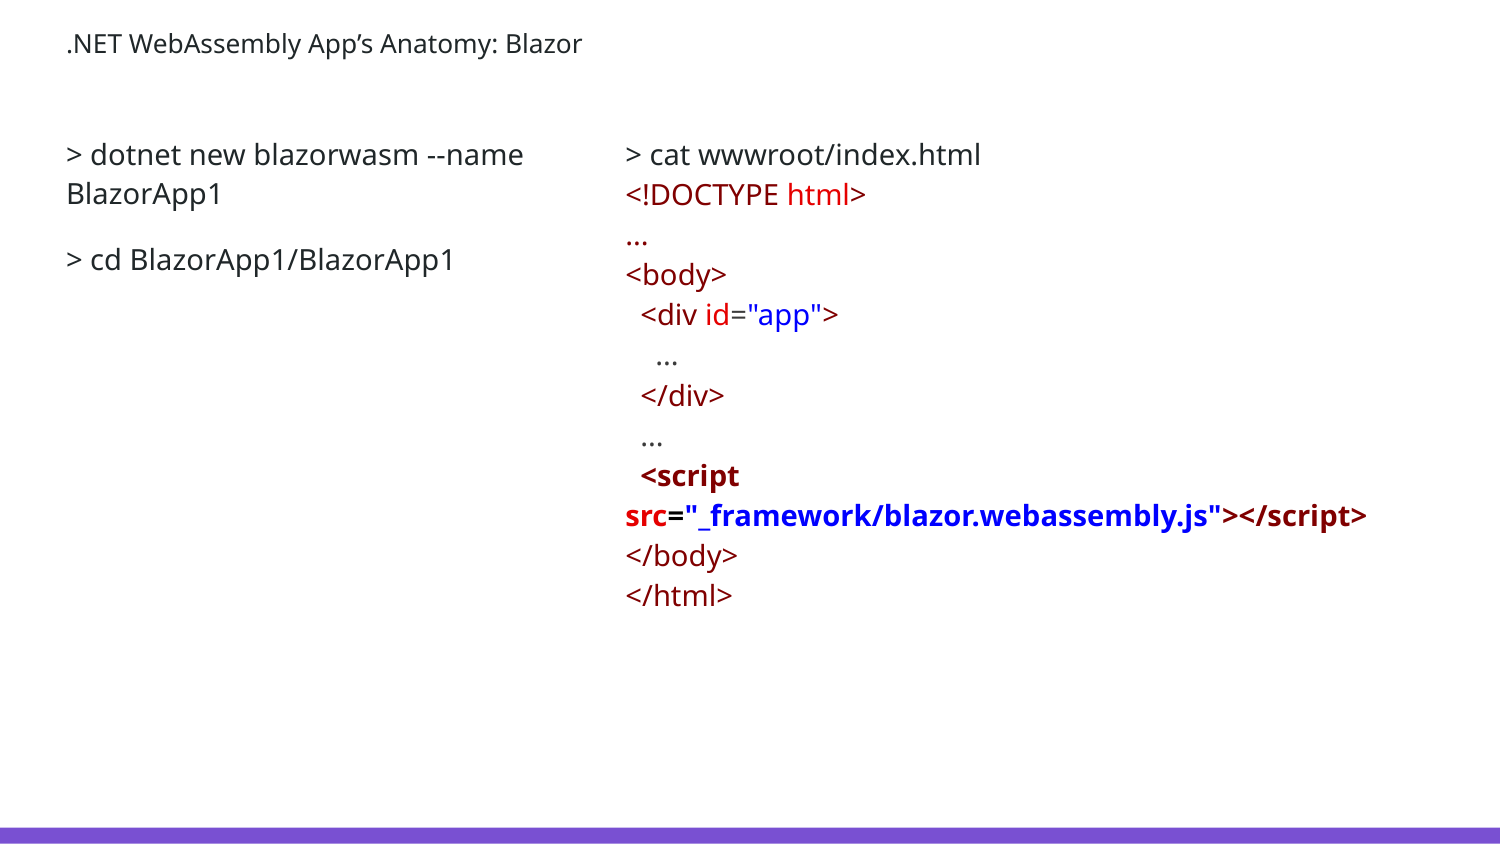

# .NET WebAssembly App’s Anatomy: Blazor
> dotnet new blazorwasm --name BlazorApp1
> cd BlazorApp1/BlazorApp1
> cat wwwroot/index.html
<!DOCTYPE html>
...
<body>
 <div id="app">
 ...
 </div>
 ...
 <script src="_framework/blazor.webassembly.js"></script>
</body>
</html>